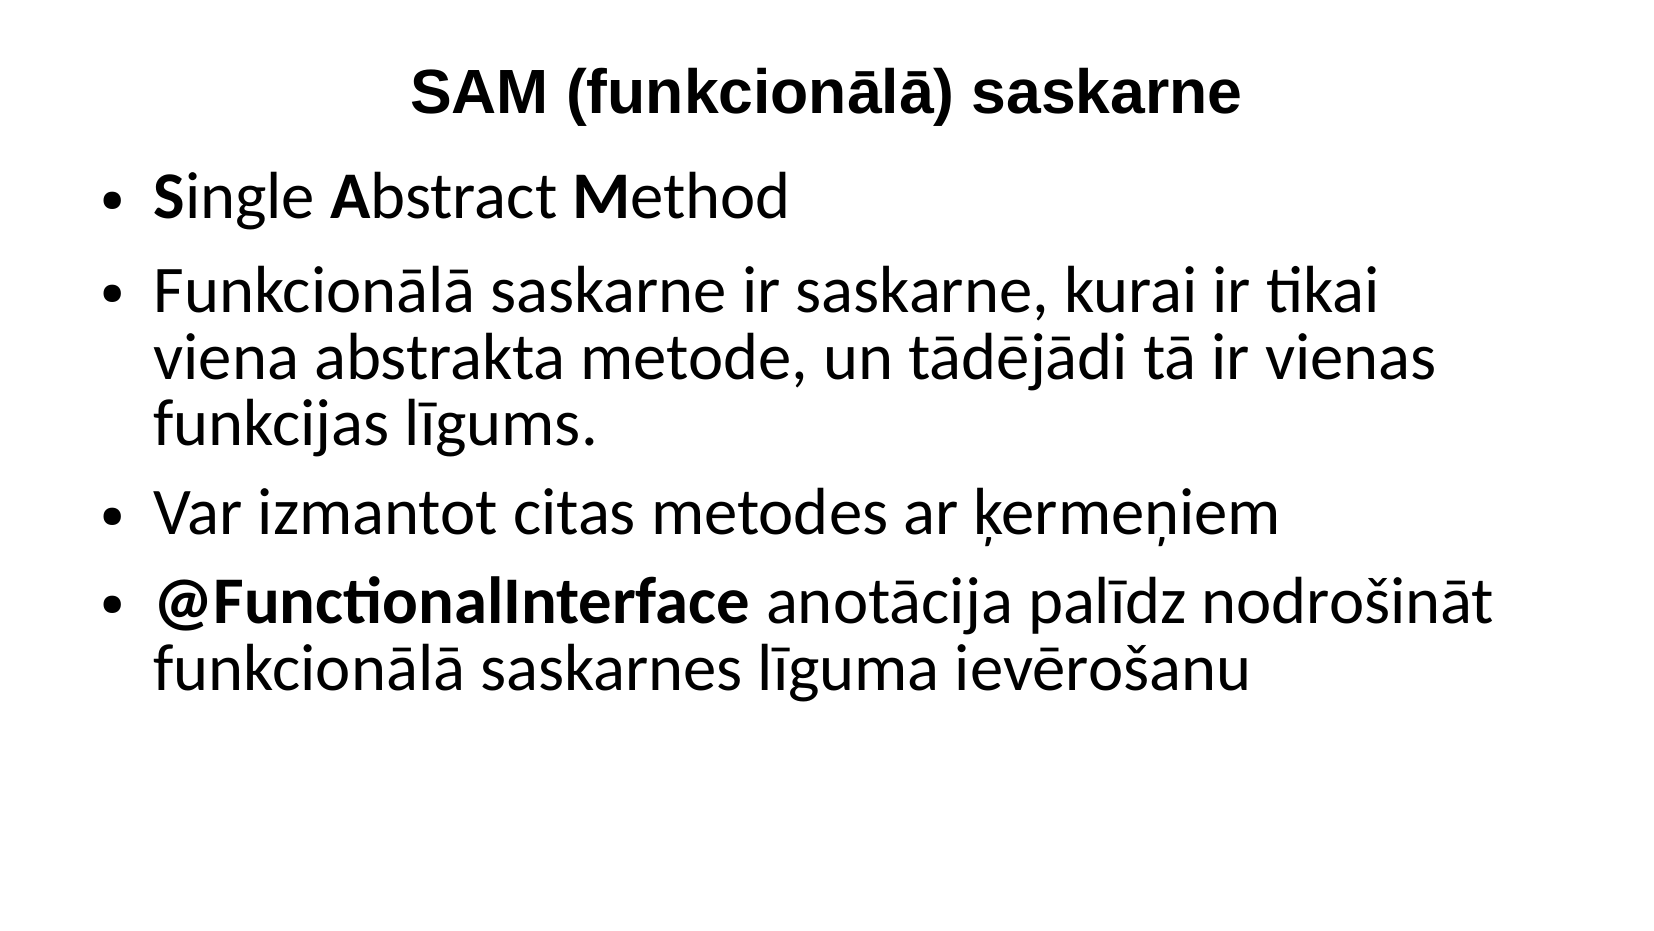

# SAM (funkcionālā) saskarne
Single Abstract Method
Funkcionālā saskarne ir saskarne, kurai ir tikai viena abstrakta metode, un tādējādi tā ir vienas funkcijas līgums.
Var izmantot citas metodes ar ķermeņiem
@FunctionalInterface anotācija palīdz nodrošināt funkcionālā saskarnes līguma ievērošanu